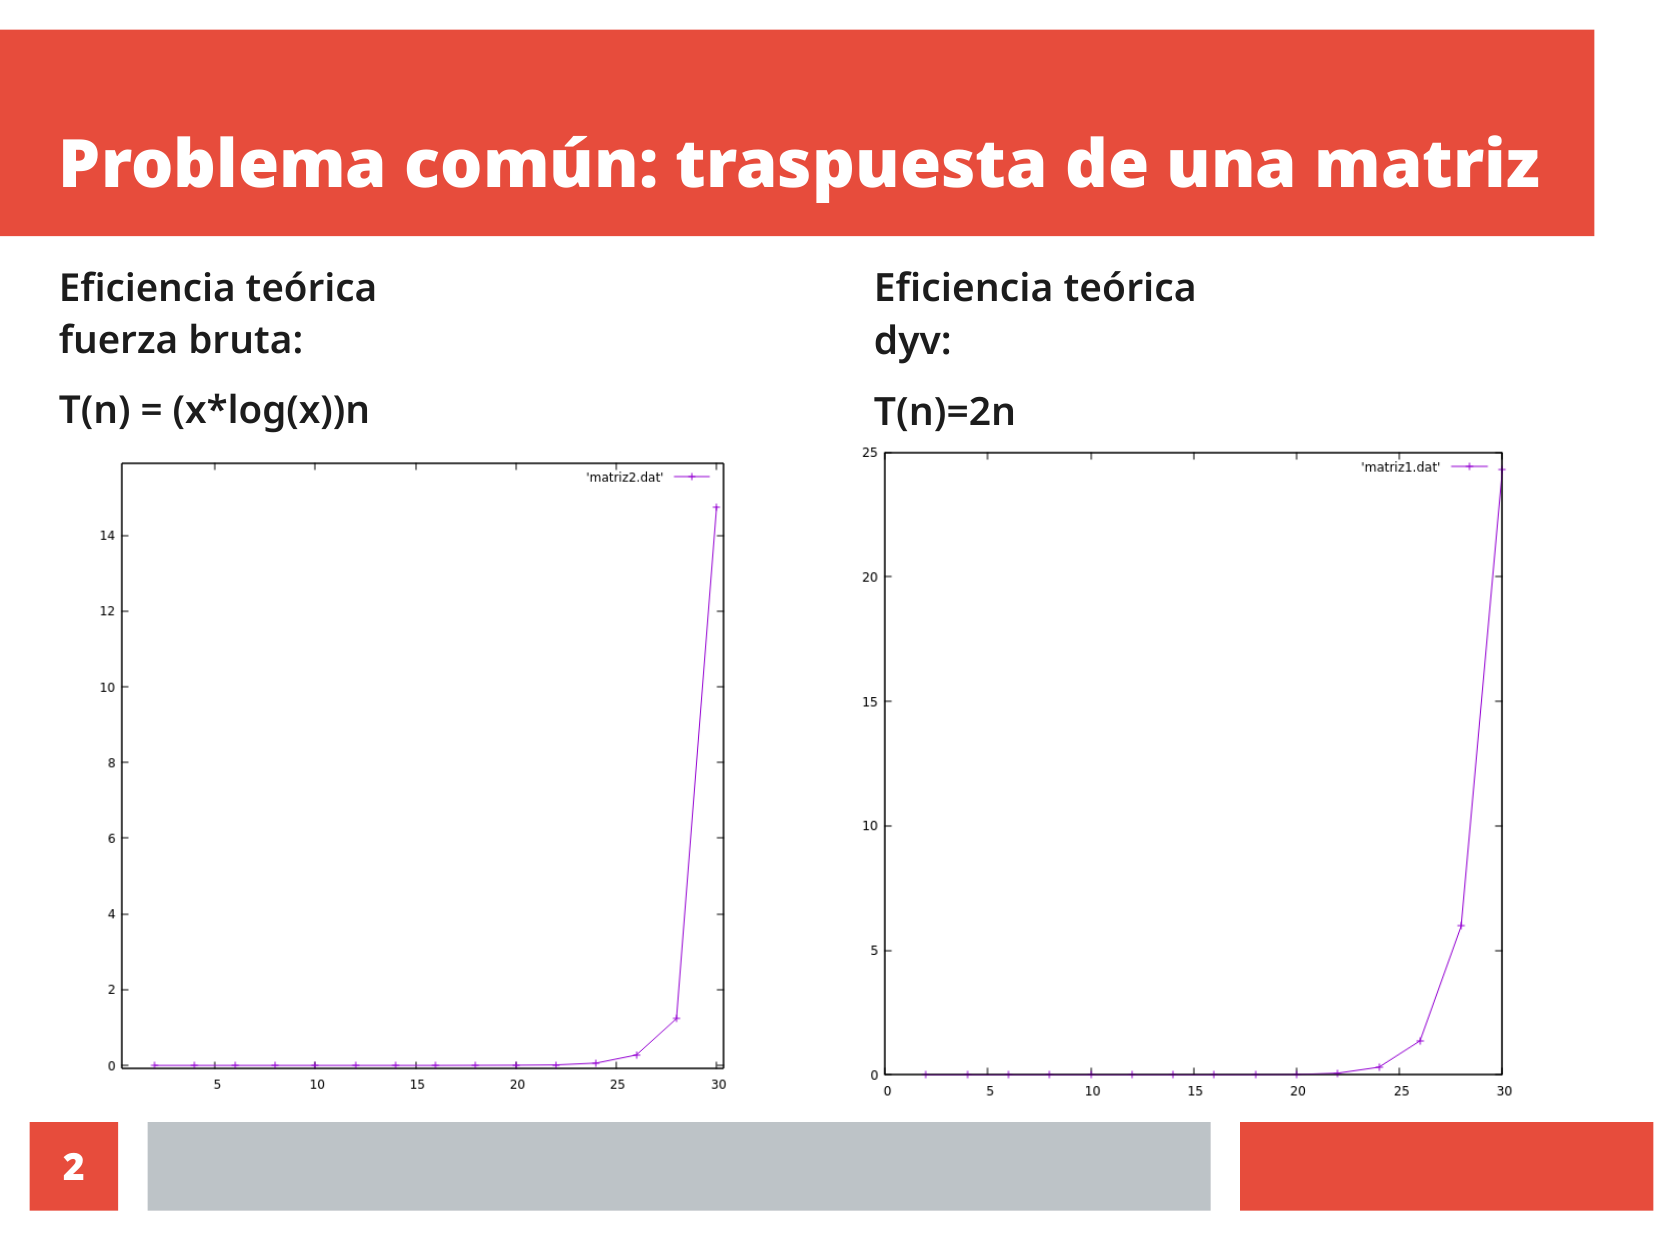

# Problema común: traspuesta de una matriz
Eficiencia teórica fuerza bruta:
T(n) = (x*log(x))n
Eficiencia teórica dyv:
T(n)=2n
2